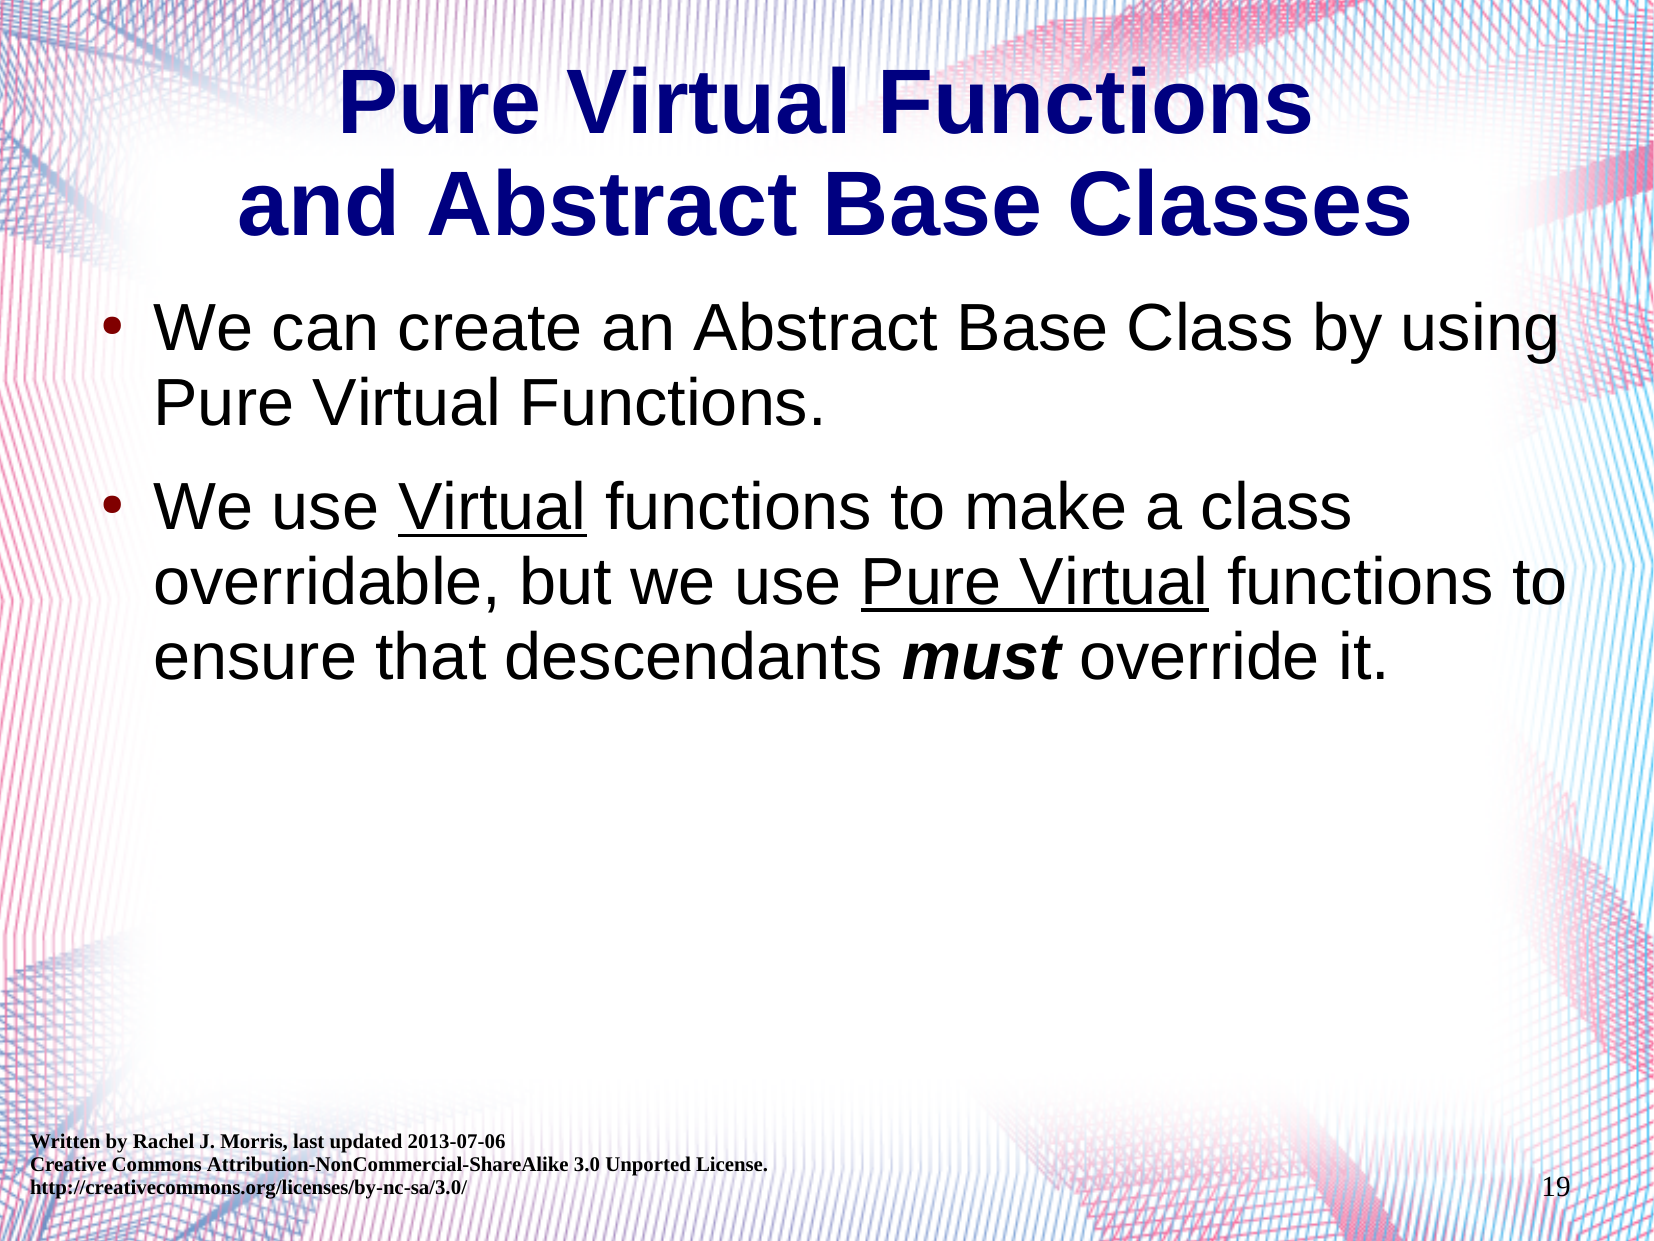

# Pure Virtual Functions and Abstract Base Classes
We can create an Abstract Base Class by using Pure Virtual Functions.
We use Virtual functions to make a class overridable, but we use Pure Virtual functions to ensure that descendants must override it.
19